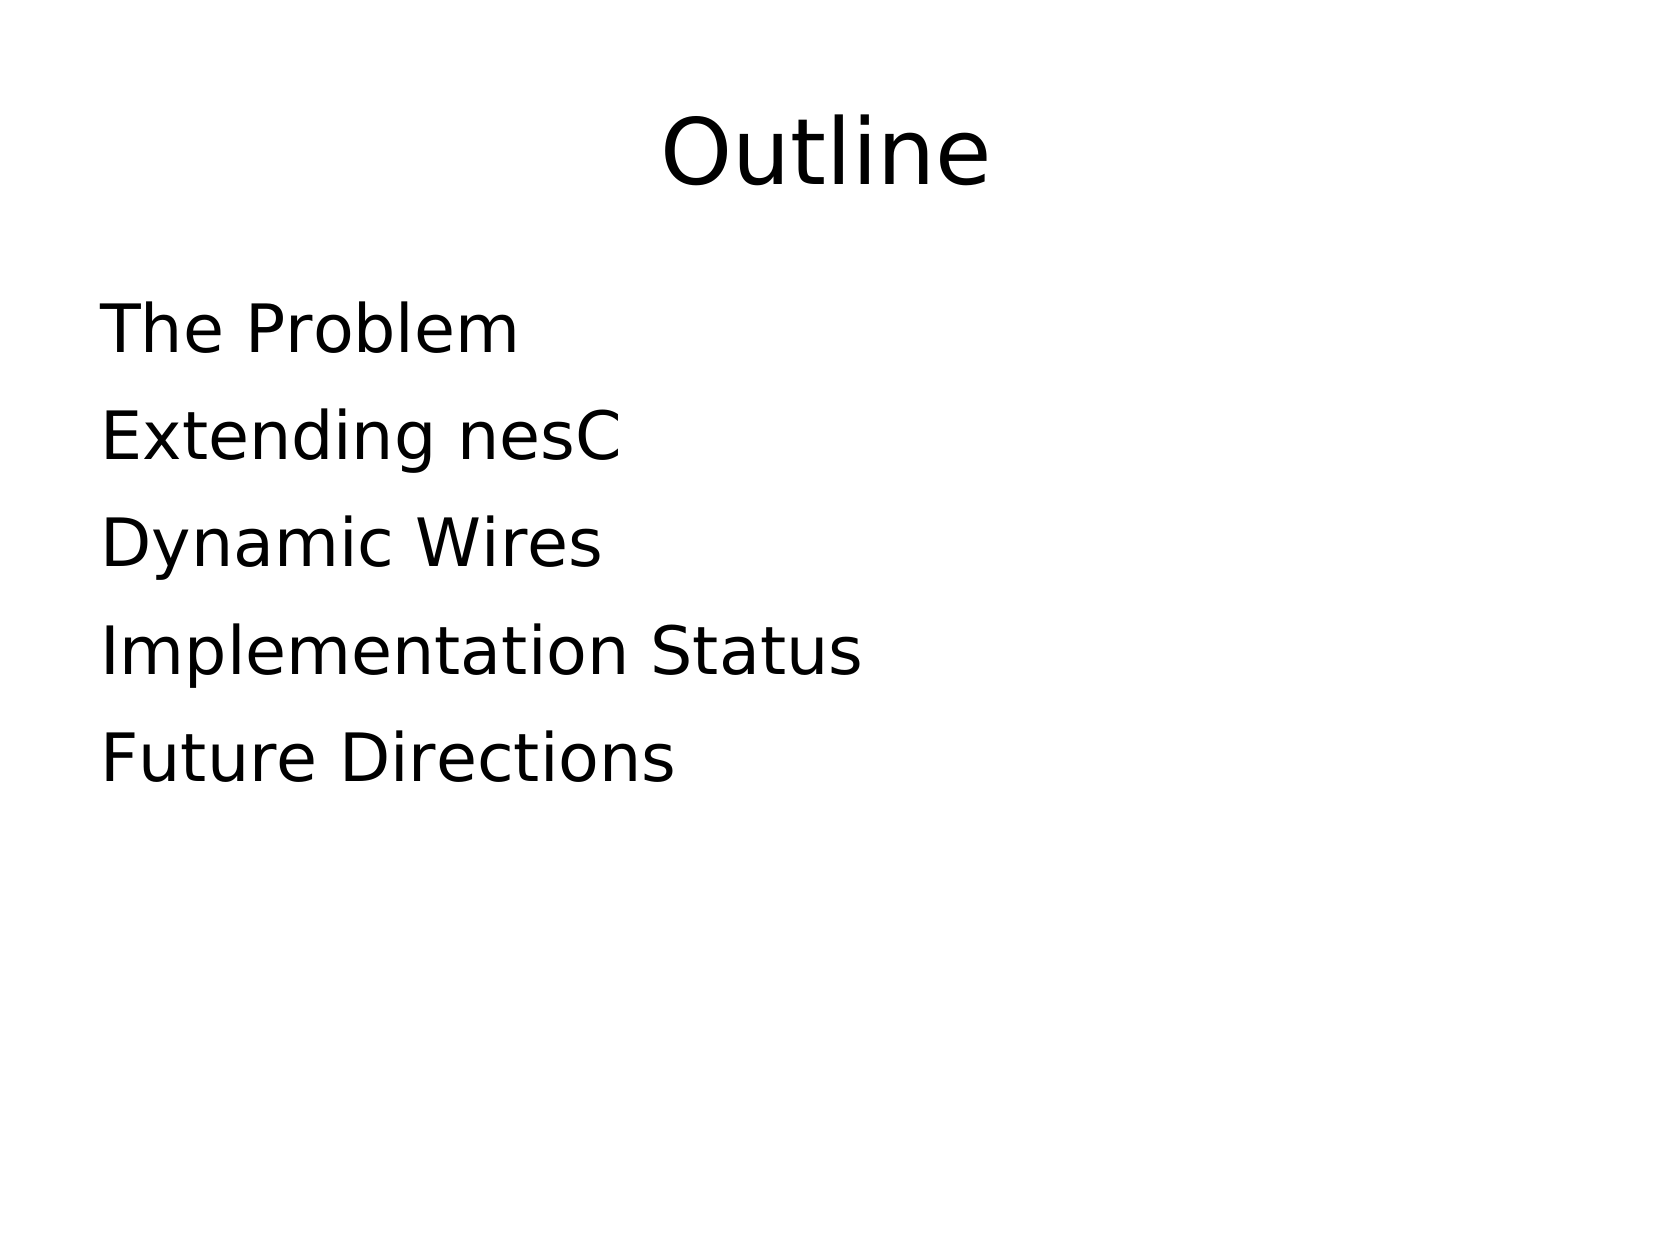

# Outline
The Problem
Extending nesC
Dynamic Wires
Implementation Status
Future Directions